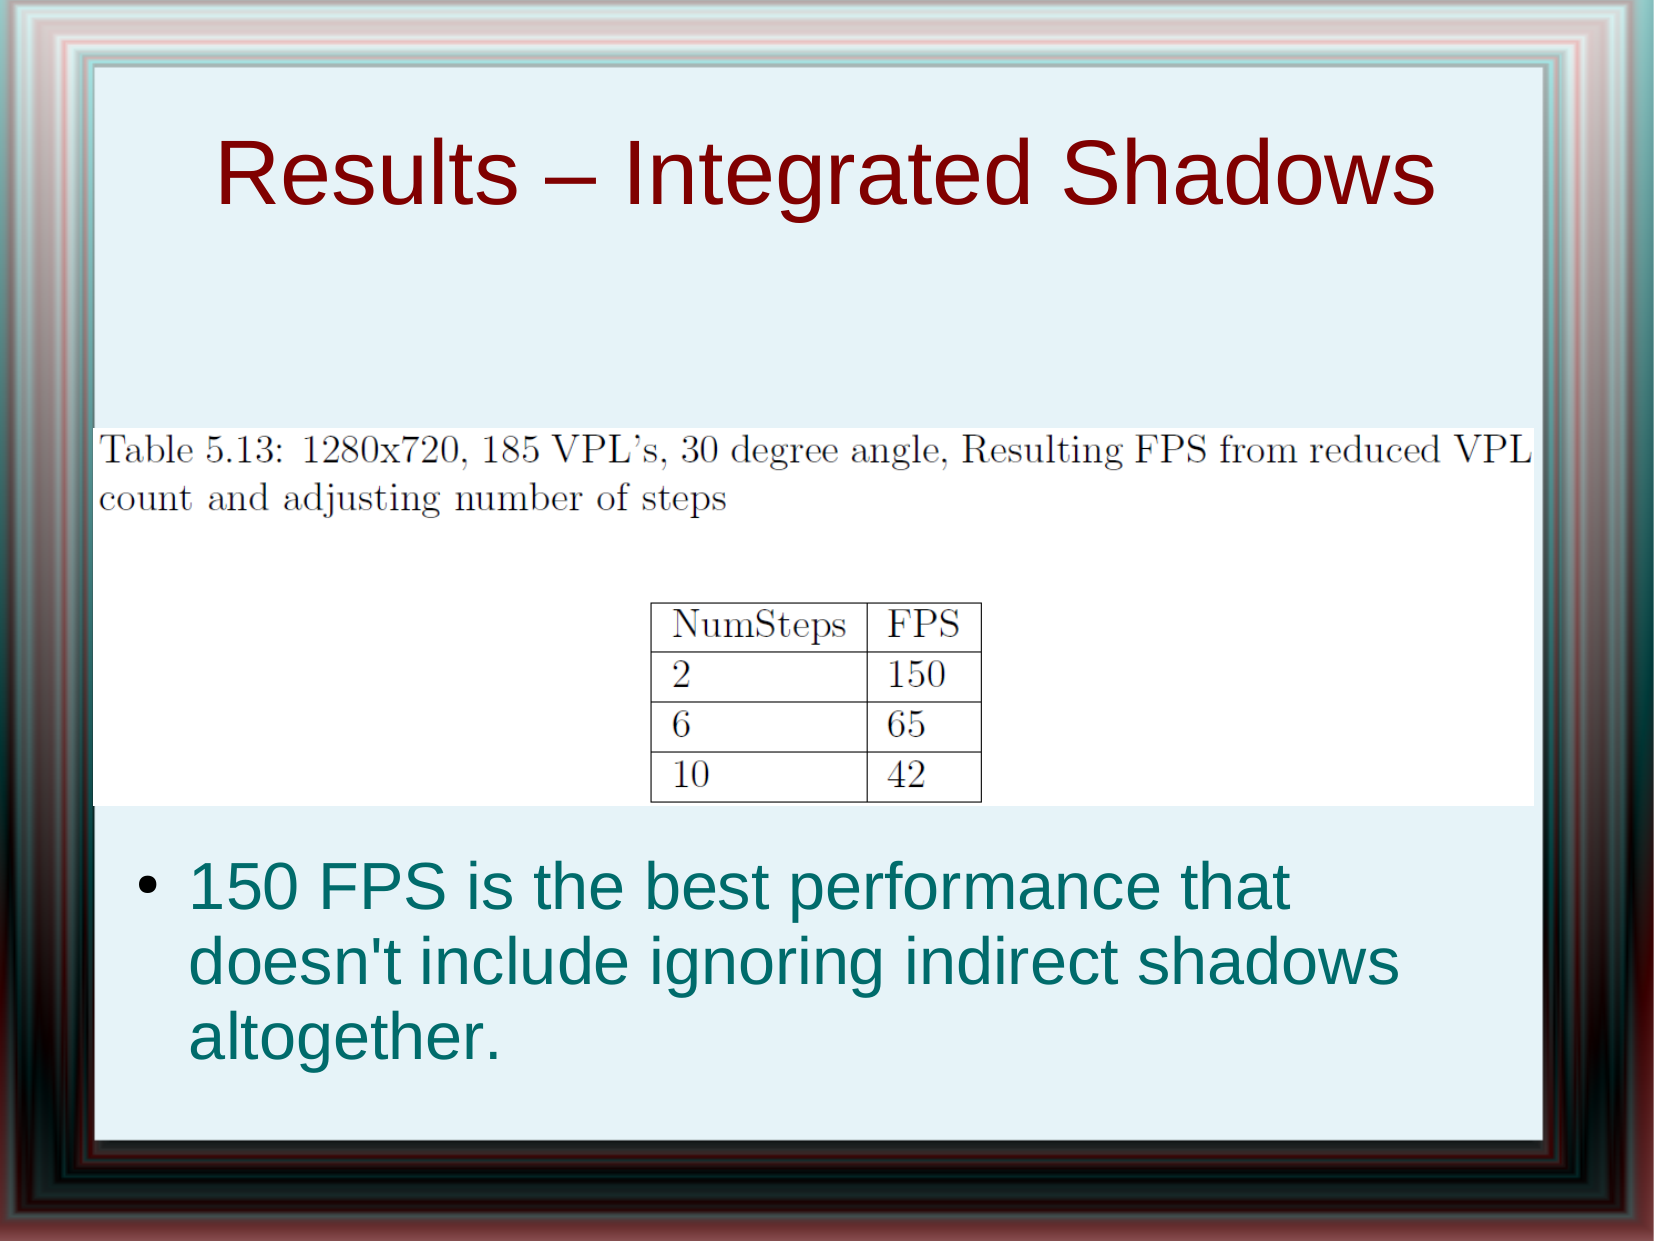

# Results – Integrated Shadows
150 FPS is the best performance that doesn't include ignoring indirect shadows altogether.